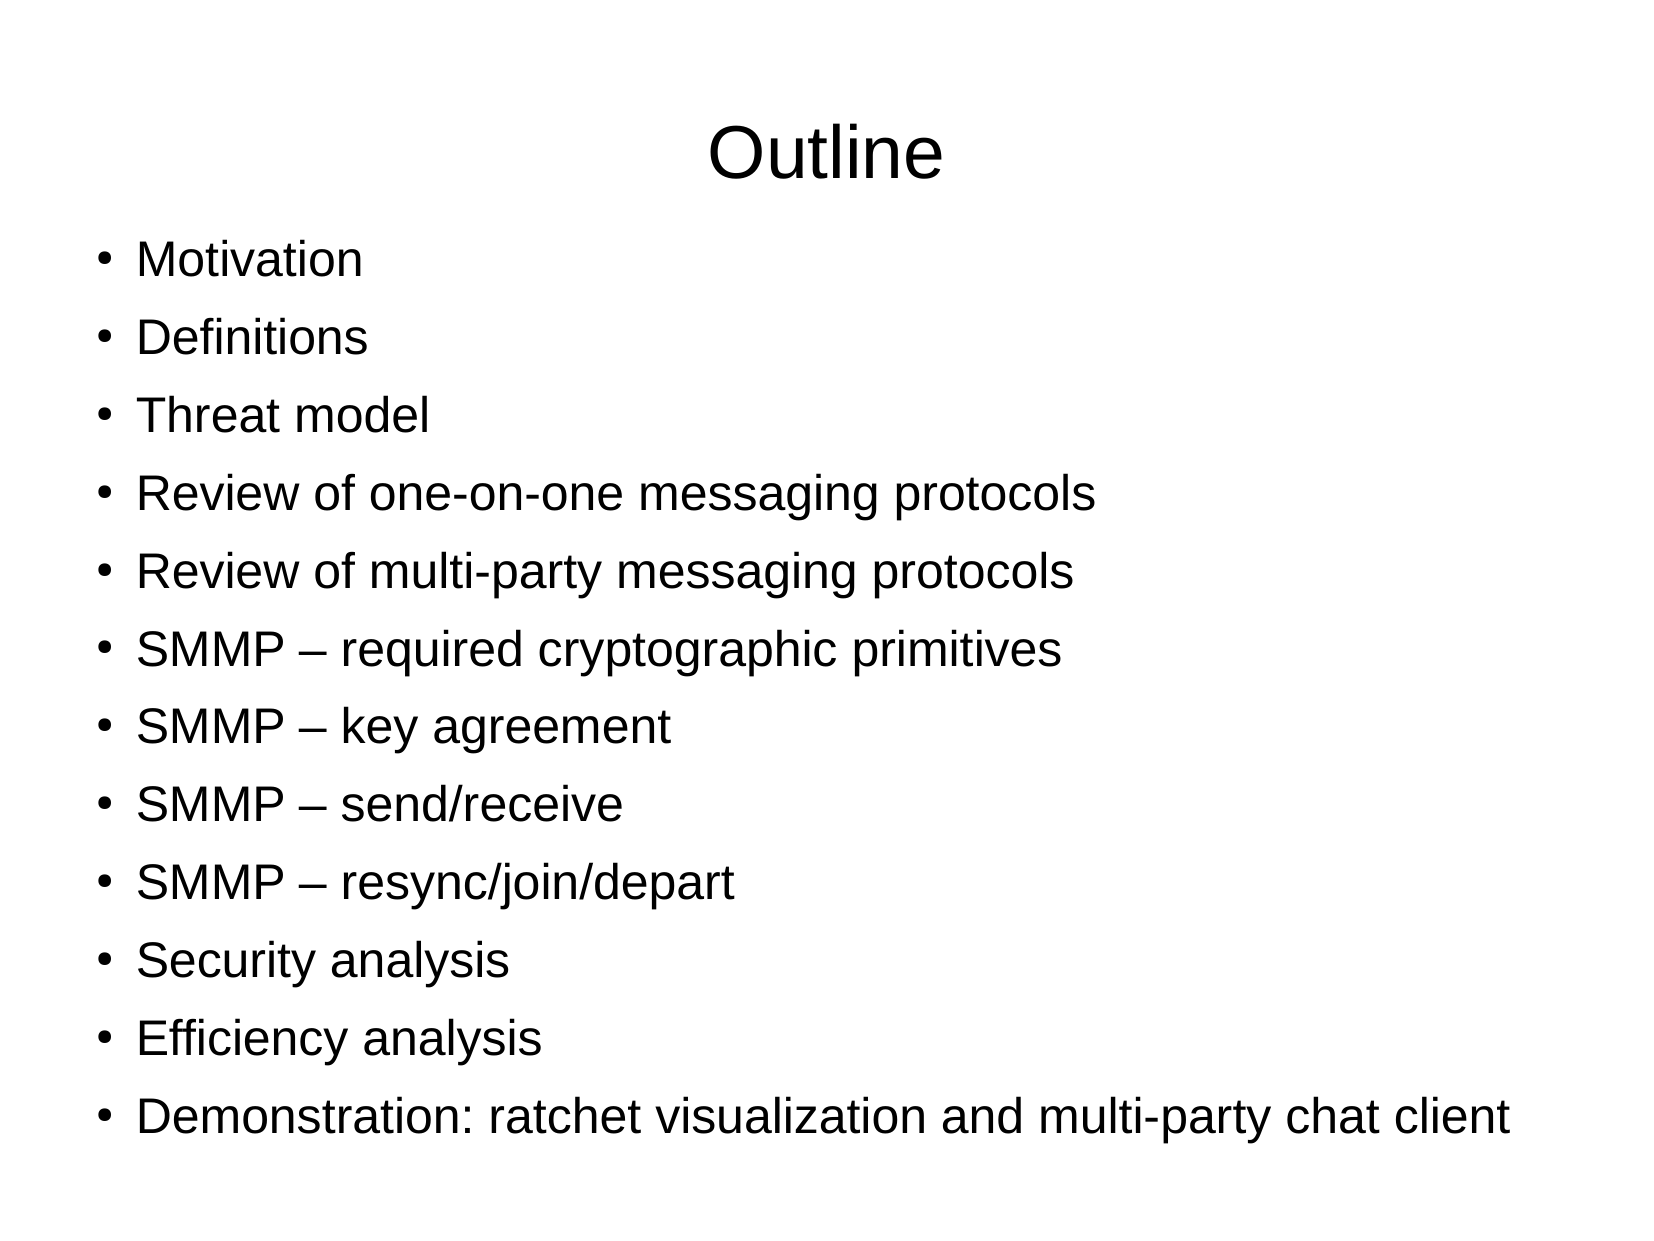

# Outline
Motivation
Definitions
Threat model
Review of one-on-one messaging protocols
Review of multi-party messaging protocols
SMMP – required cryptographic primitives
SMMP – key agreement
SMMP – send/receive
SMMP – resync/join/depart
Security analysis
Efficiency analysis
Demonstration: ratchet visualization and multi-party chat client